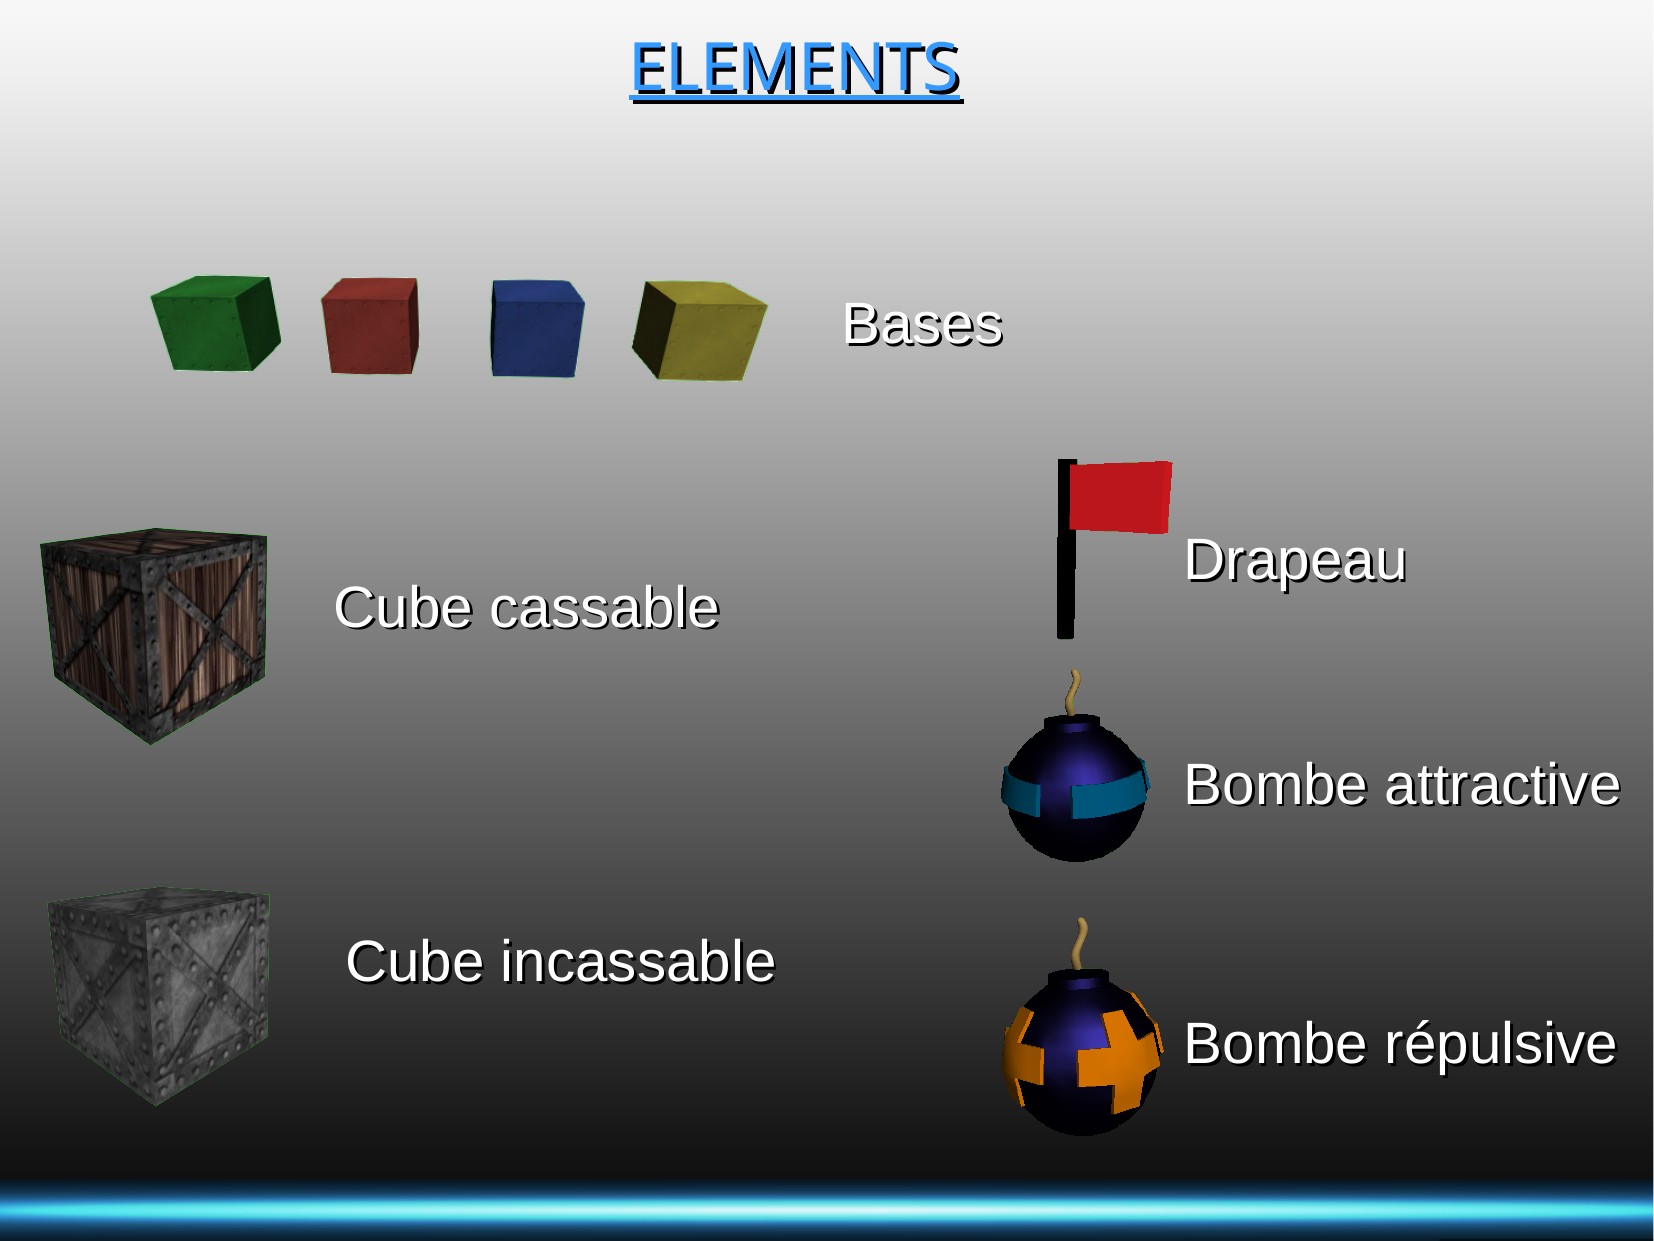

ELEMENTS
Bases
Drapeau
Cube cassable
Bombe attractive
Cube incassable
Bombe répulsive